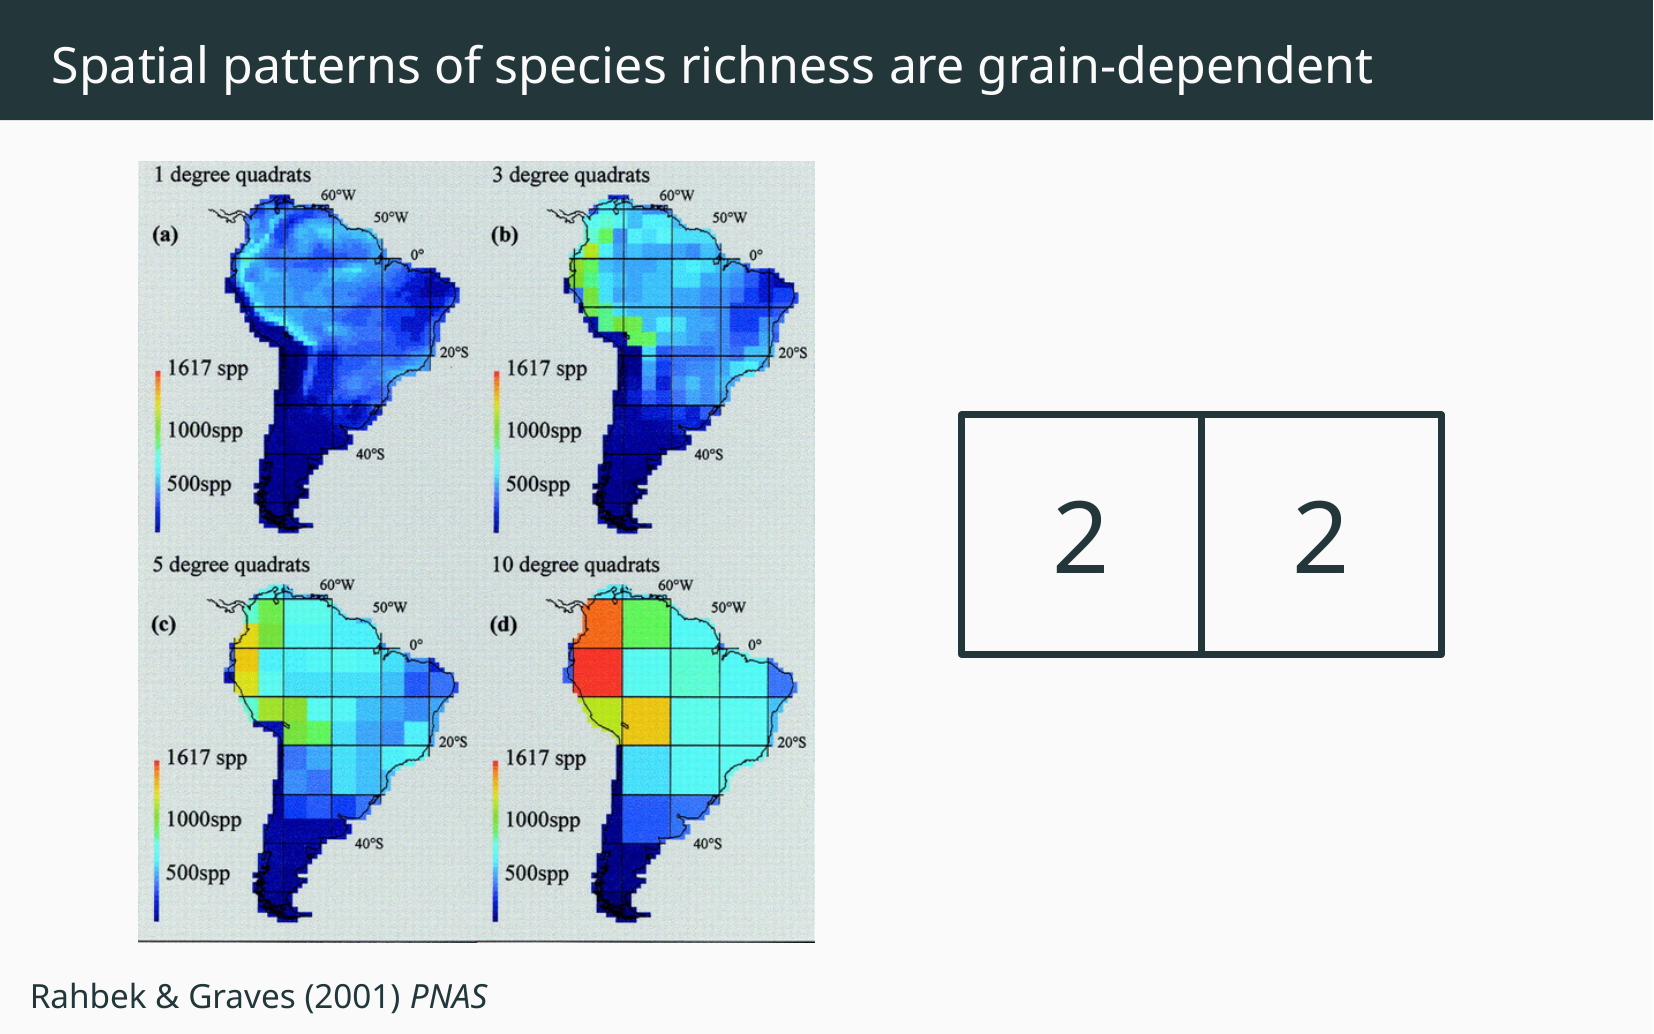

Spatial patterns of species richness are grain-dependent
2
2
Rahbek & Graves (2001) PNAS